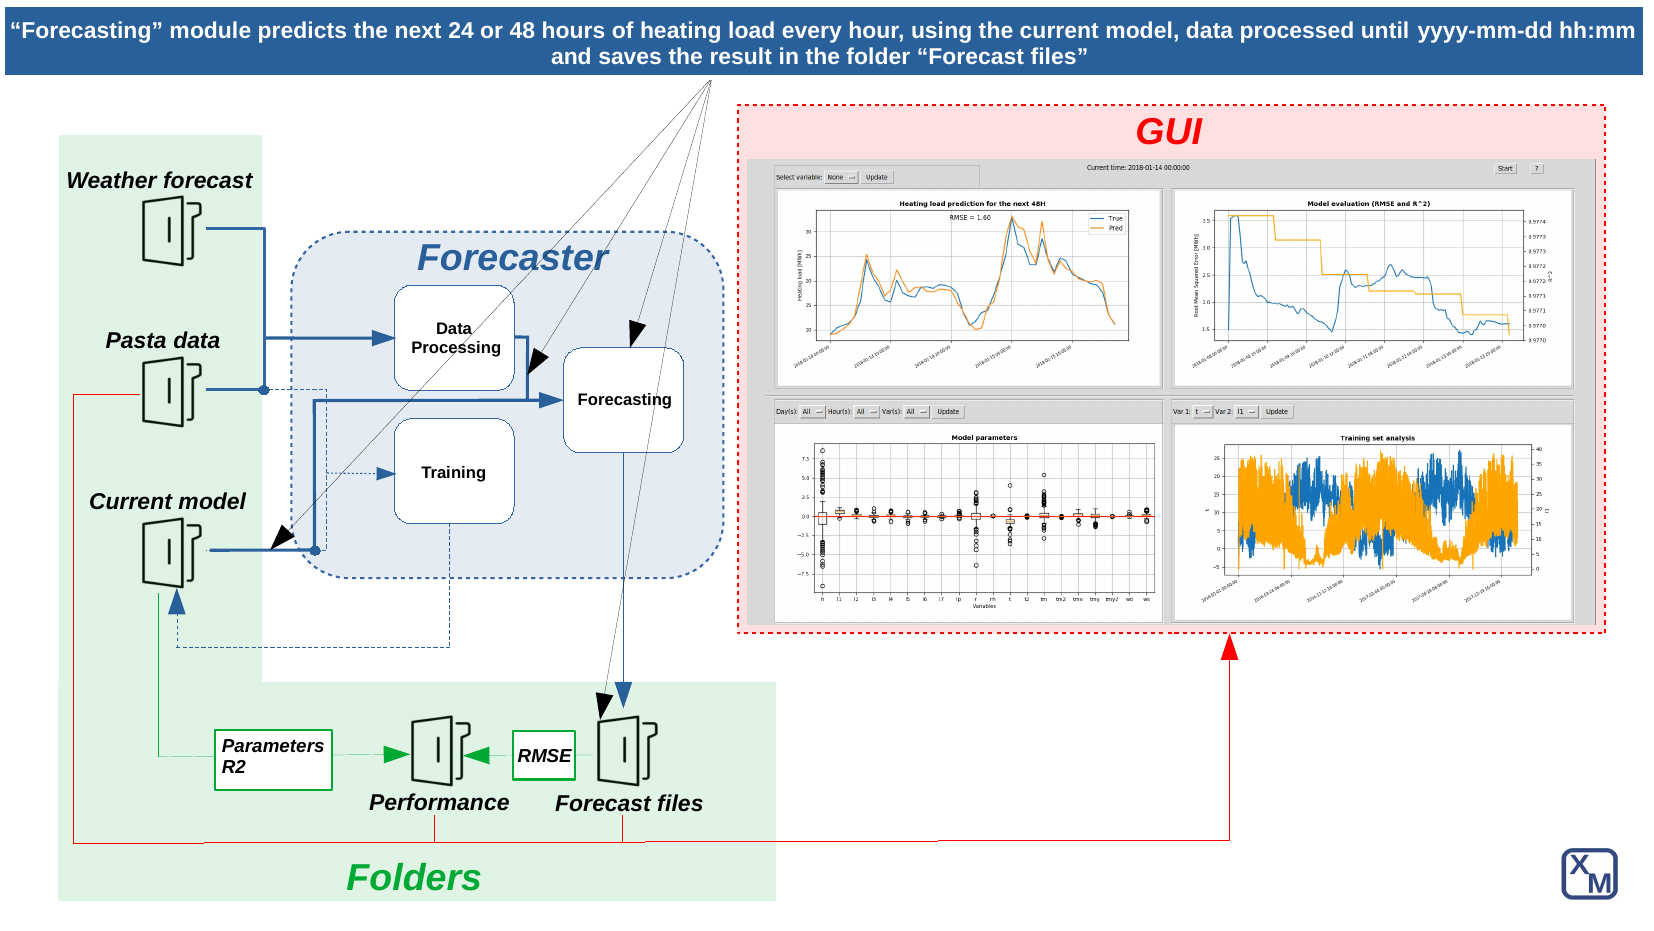

“Forecasting” module predicts the next 24 or 48 hours of heating load every hour, using the current model, data processed until yyyy-mm-dd hh:mm
and saves the result in the folder “Forecast files”
GUI
Weather forecast
Forecaster
Data
Processing
Pasta data
Forecasting
Training
Current model
Parameters
R2
RMSE
Performance
Forecast files
Folders